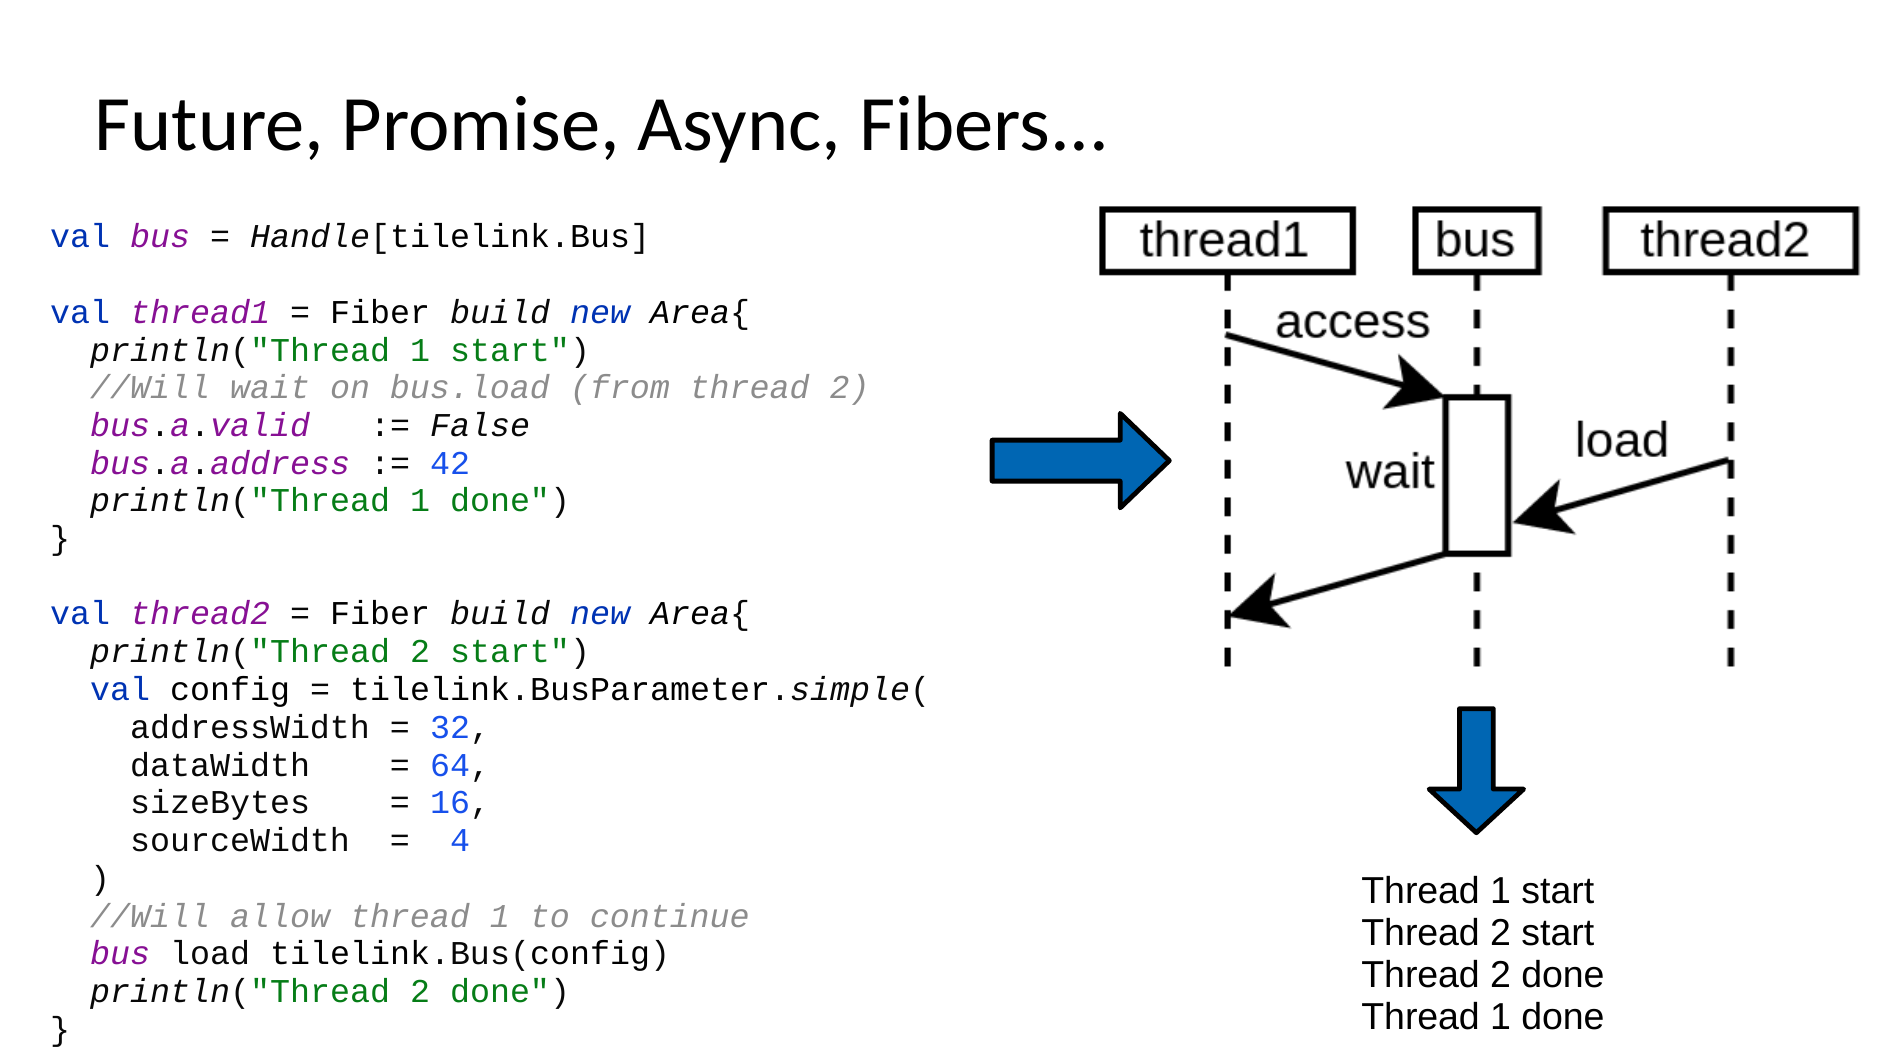

# Future, Promise, Async, Fibers...
val bus = Handle[tilelink.Bus]
val thread1 = Fiber build new Area{
 println("Thread 1 start")
 //Will wait on bus.load (from thread 2)
 bus.a.valid := False
 bus.a.address := 42
 println("Thread 1 done")
}
val thread2 = Fiber build new Area{
 println("Thread 2 start")
 val config = tilelink.BusParameter.simple(
 addressWidth = 32,
 dataWidth = 64,
 sizeBytes = 16,
 sourceWidth = 4
 )
 //Will allow thread 1 to continue
 bus load tilelink.Bus(config)
 println("Thread 2 done")
}
Thread 1 start
Thread 2 start
Thread 2 done
Thread 1 done
assign bus_a_valid = 1'b0;
assign bus_a_address = 32'h00000042;